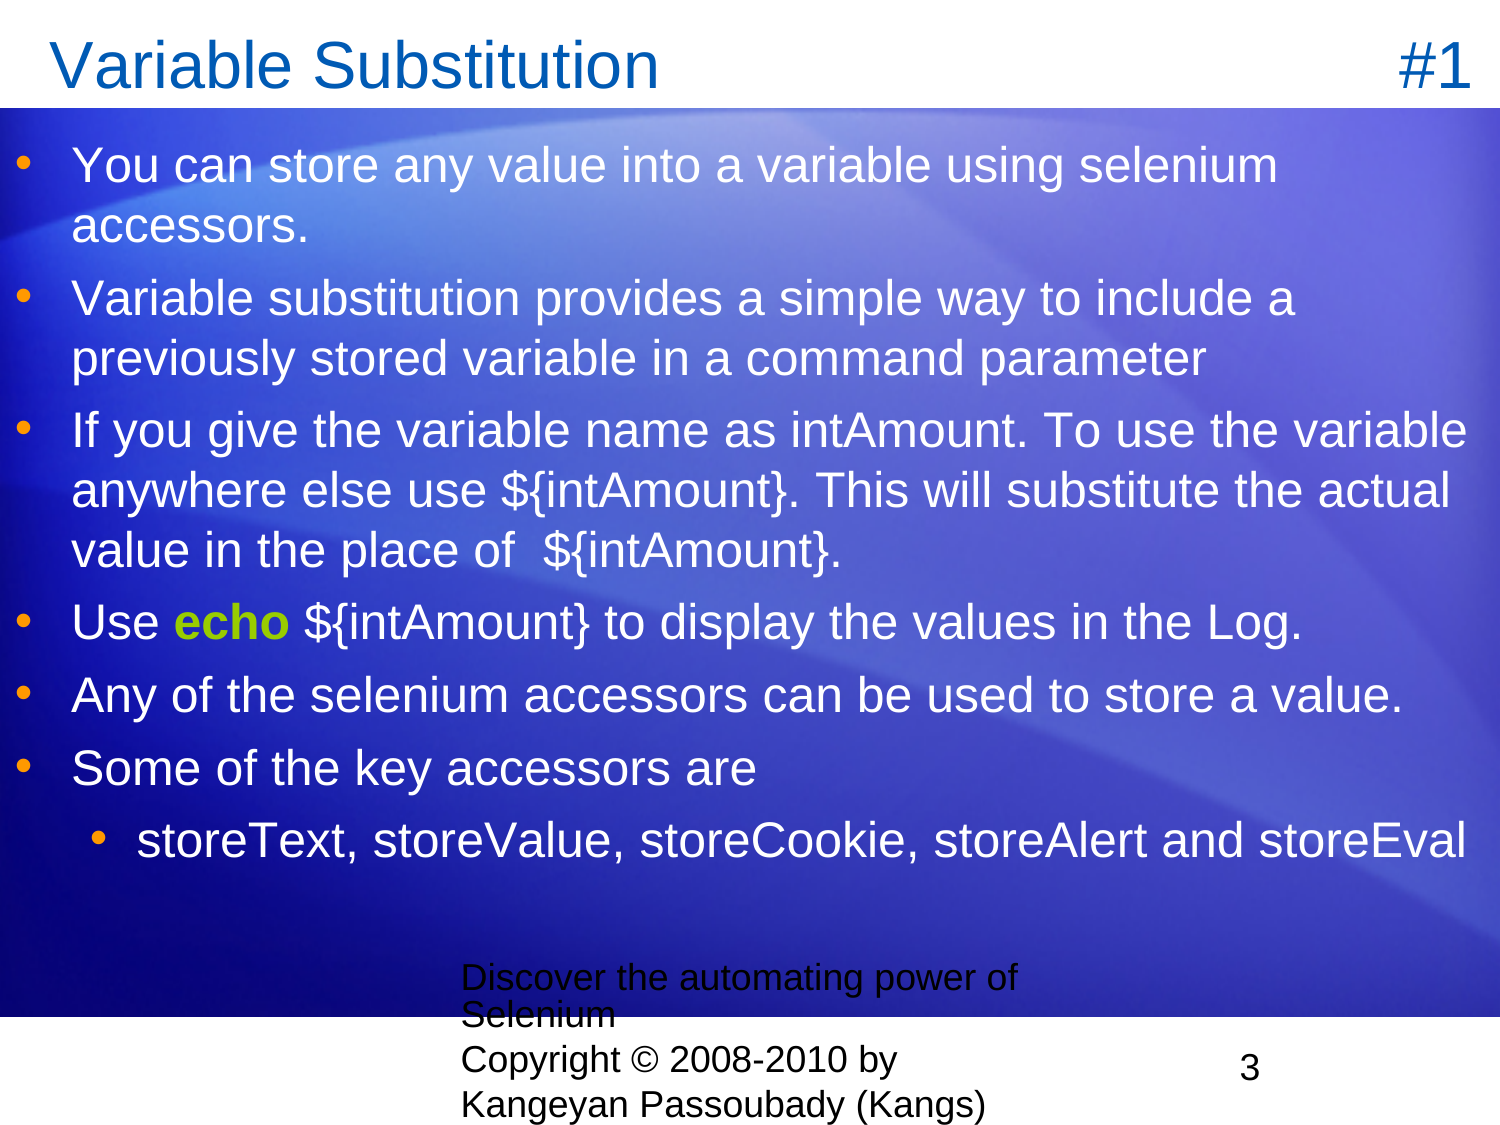

# Variable Substitution					#1
You can store any value into a variable using selenium accessors.
Variable substitution provides a simple way to include a previously stored variable in a command parameter
If you give the variable name as intAmount. To use the variable anywhere else use ${intAmount}. This will substitute the actual value in the place of ${intAmount}.
Use echo ${intAmount} to display the values in the Log.
Any of the selenium accessors can be used to store a value.
Some of the key accessors are
storeText, storeValue, storeCookie, storeAlert and storeEval
Discover the automating power of Selenium
3